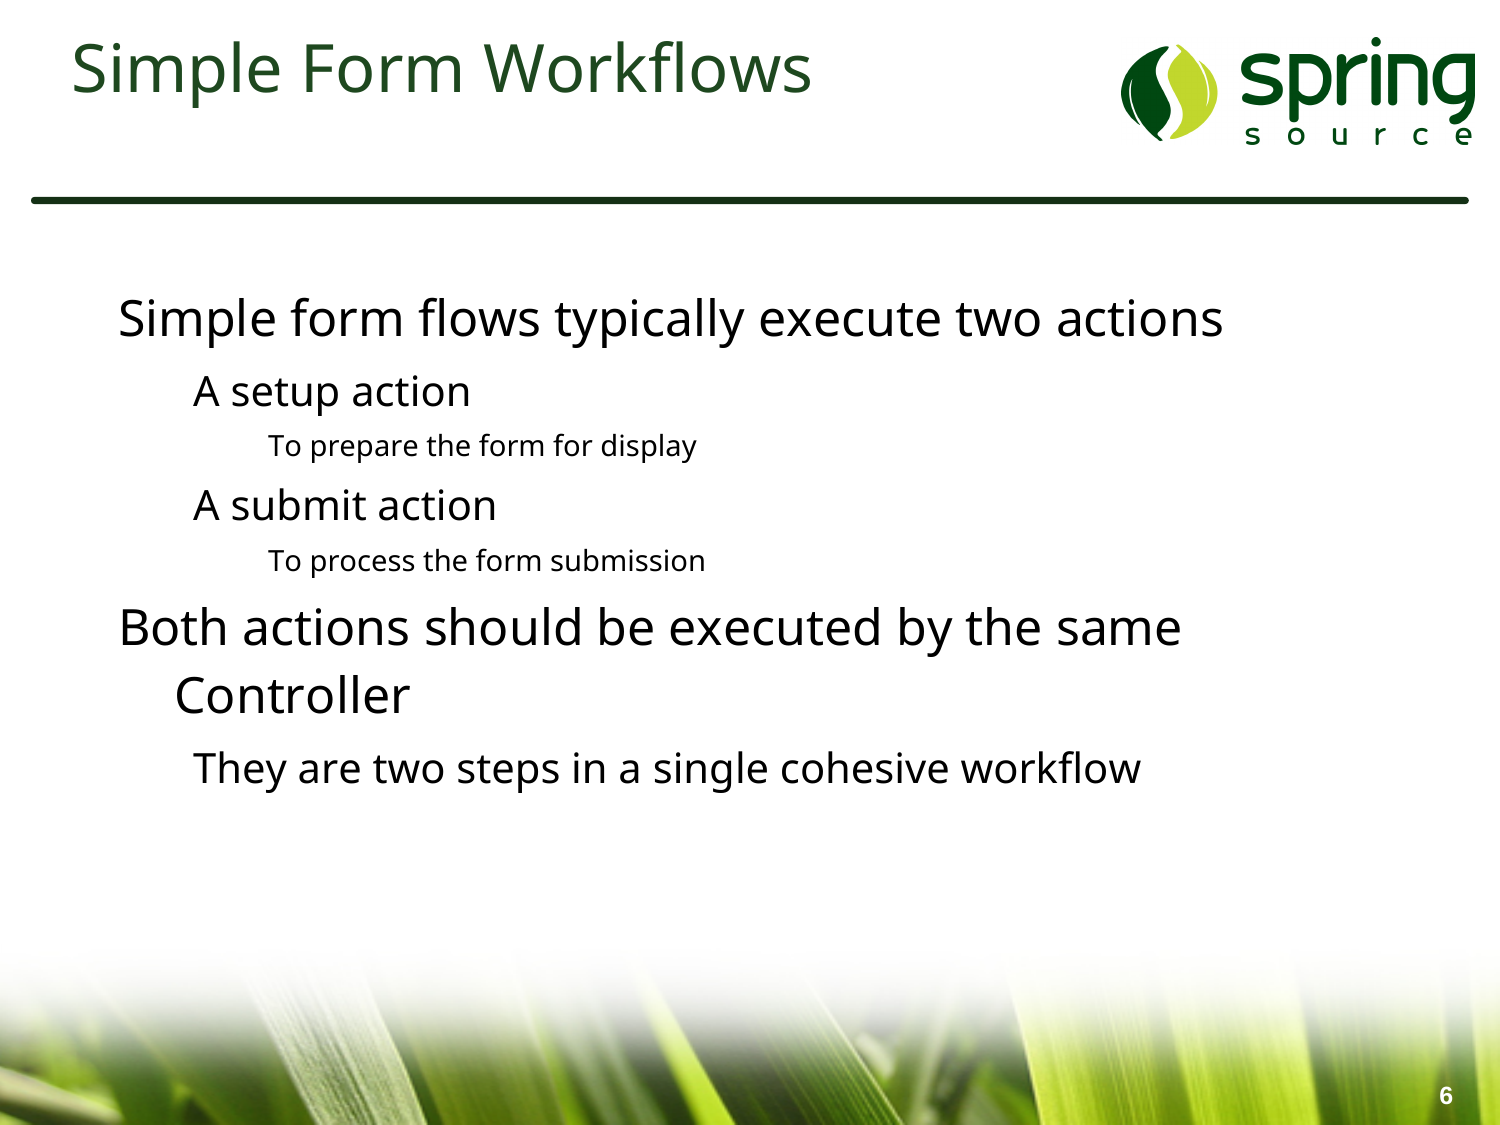

# Simple Form Workflows
Simple form flows typically execute two actions
A setup action
To prepare the form for display
A submit action
To process the form submission
Both actions should be executed by the same Controller
They are two steps in a single cohesive workflow